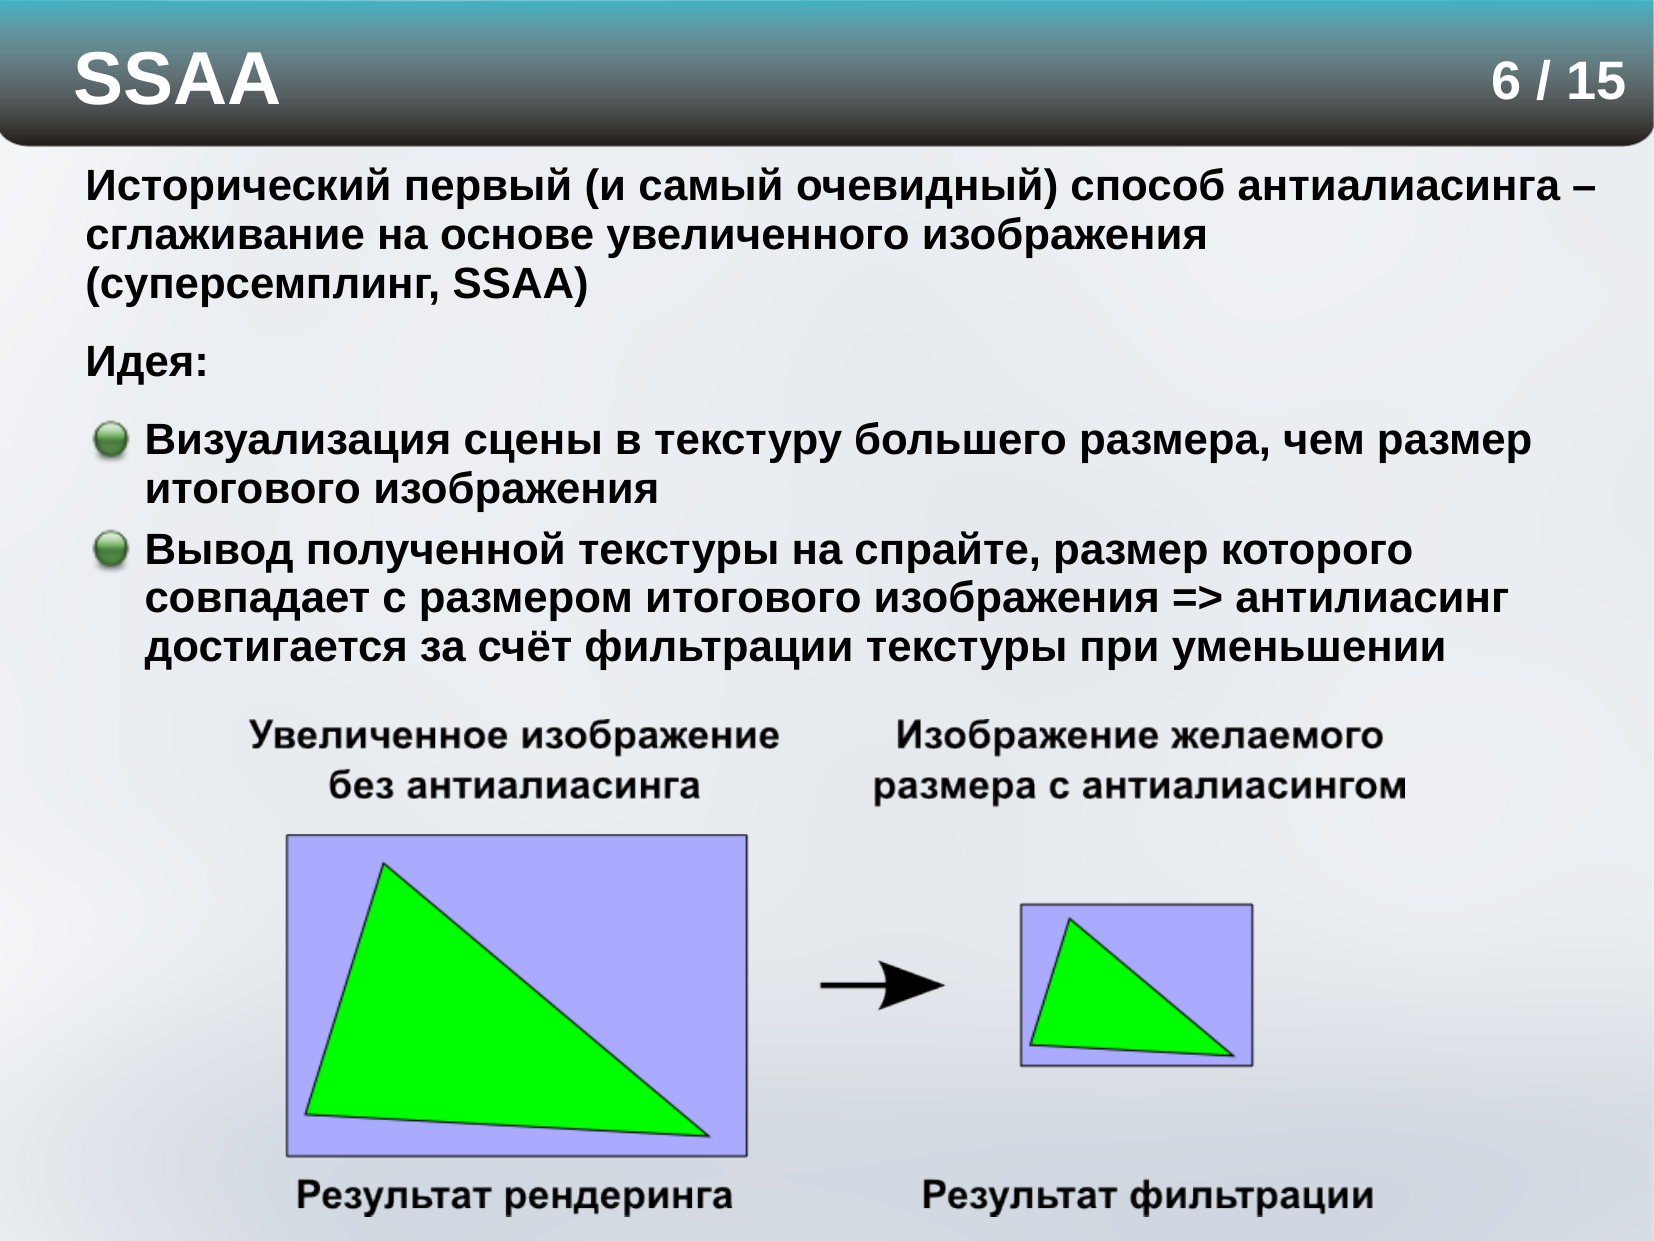

SSAA
Исторический первый (и самый очевидный) способ антиалиасинга – сглаживание на основе увеличенного изображения
(суперсемплинг, SSAA)
Идея:
Визуализация сцены в текстуру большего размера, чем размер итогового изображения
Вывод полученной текстуры на спрайте, размер которого совпадает с размером итогового изображения => антилиасинг достигается за счёт фильтрации текстуры при уменьшении